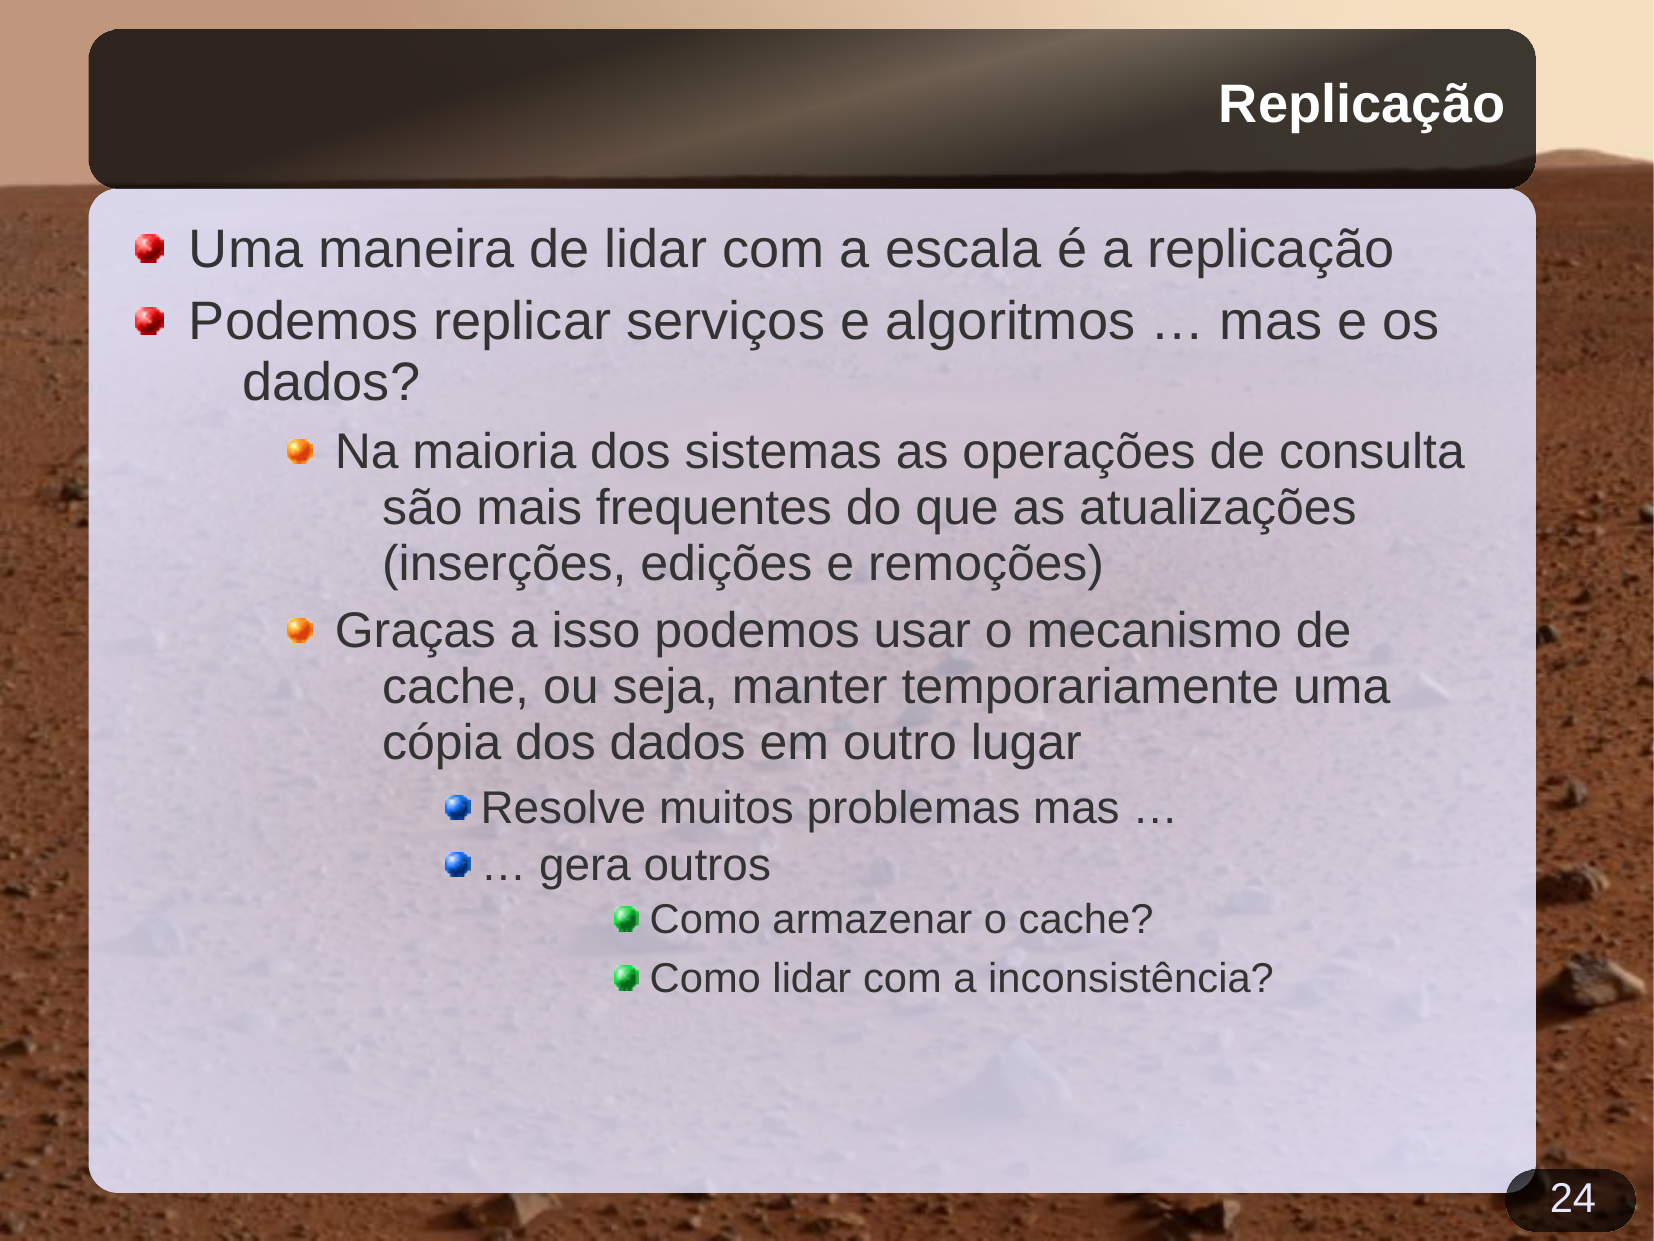

# Replicação
Uma maneira de lidar com a escala é a replicação
Podemos replicar serviços e algoritmos … mas e os dados?
Na maioria dos sistemas as operações de consulta são mais frequentes do que as atualizações (inserções, edições e remoções)
Graças a isso podemos usar o mecanismo de cache, ou seja, manter temporariamente uma cópia dos dados em outro lugar
Resolve muitos problemas mas …
… gera outros
Como armazenar o cache?
Como lidar com a inconsistência?